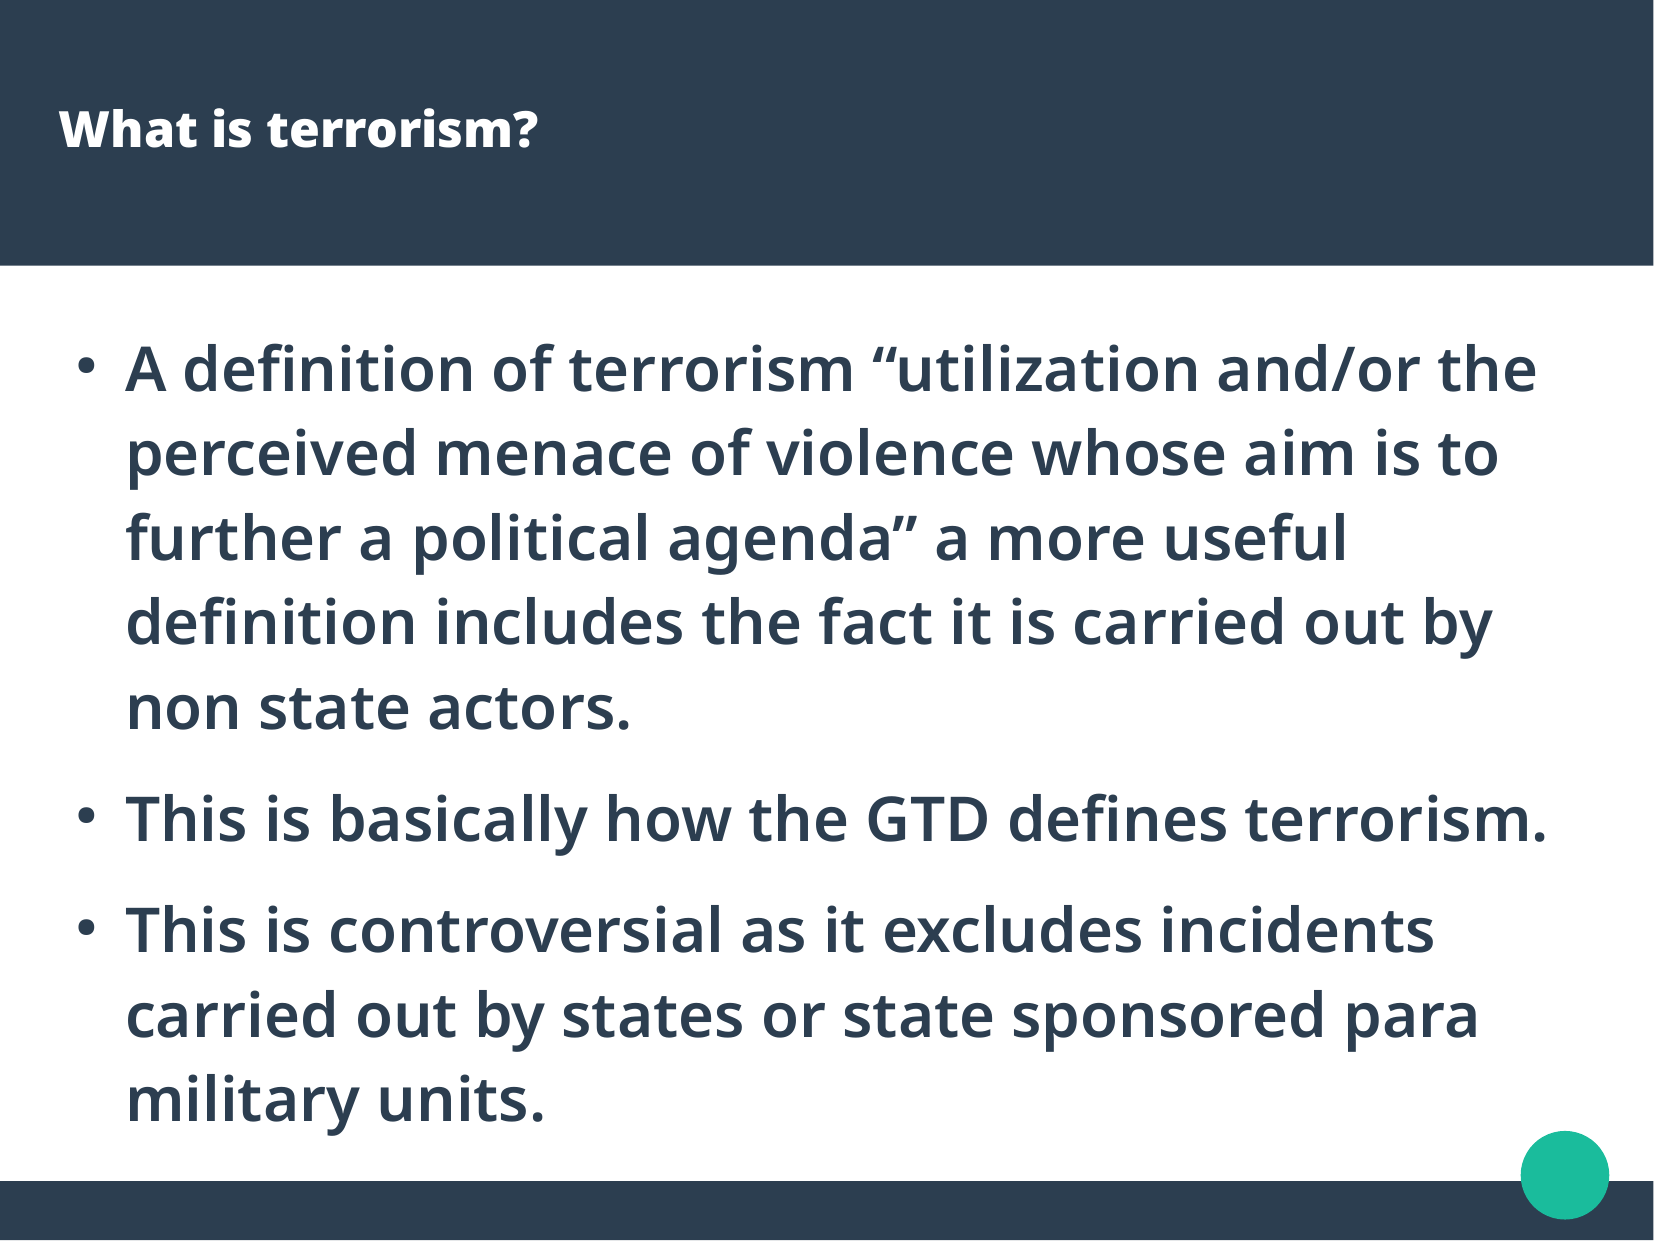

# What is terrorism?
A definition of terrorism “utilization and/or the perceived menace of violence whose aim is to further a political agenda” a more useful definition includes the fact it is carried out by non state actors.
This is basically how the GTD defines terrorism.
This is controversial as it excludes incidents carried out by states or state sponsored para military units.